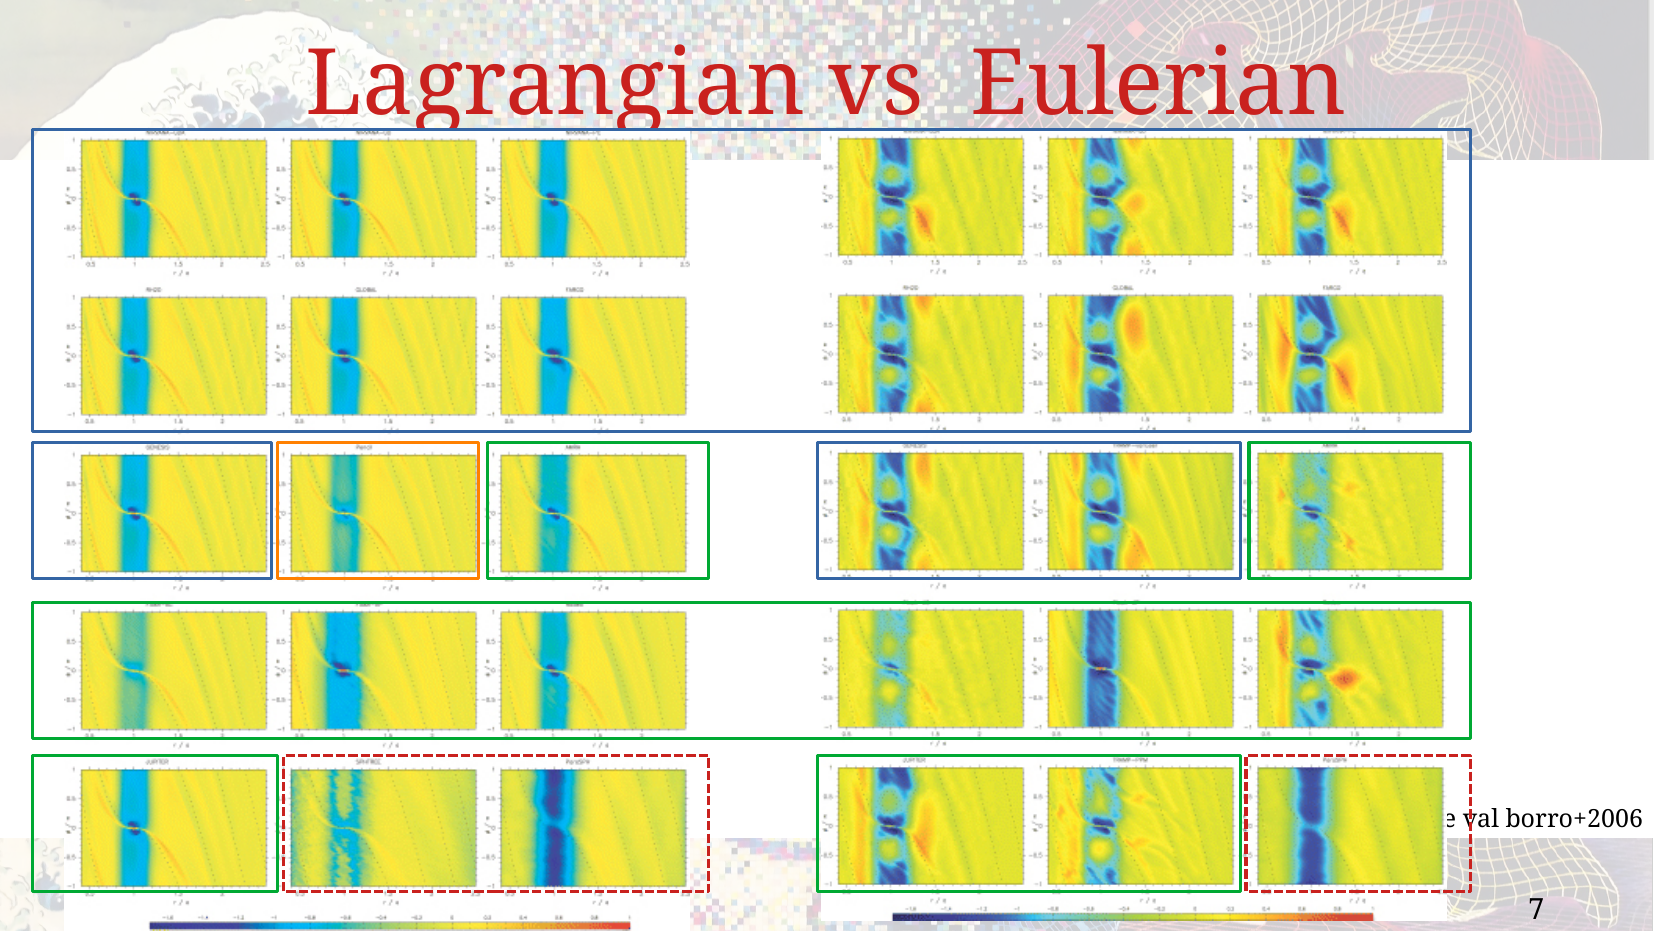

# Lagrangian vs Eulerian
de val borro+2006